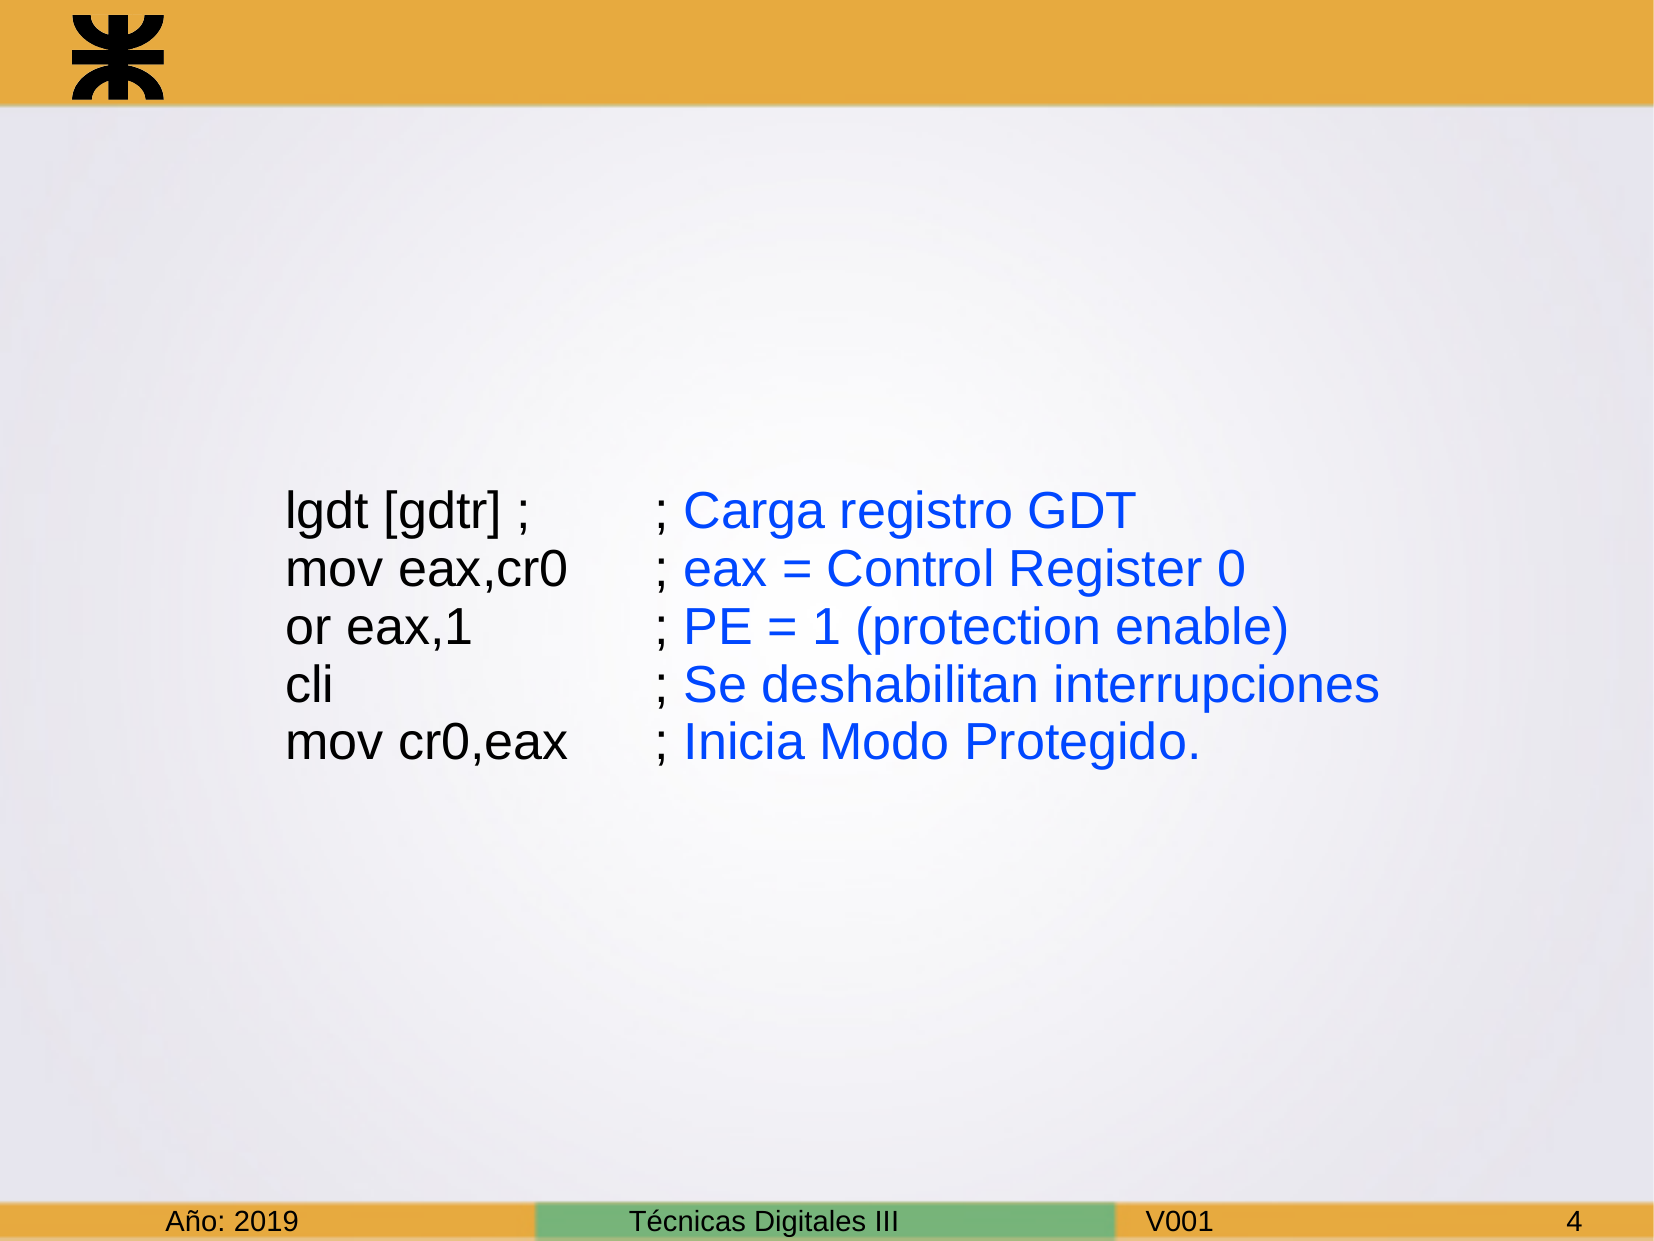

#
lgdt [gdtr] ; 		; Carga registro GDT
mov eax,cr0 	; eax = Control Register 0
or eax,1			; PE = 1 (protection enable)
cli 			; Se deshabilitan interrupciones
mov cr0,eax 	; Inicia Modo Protegido.
2013
Técnicas Digitales III
4